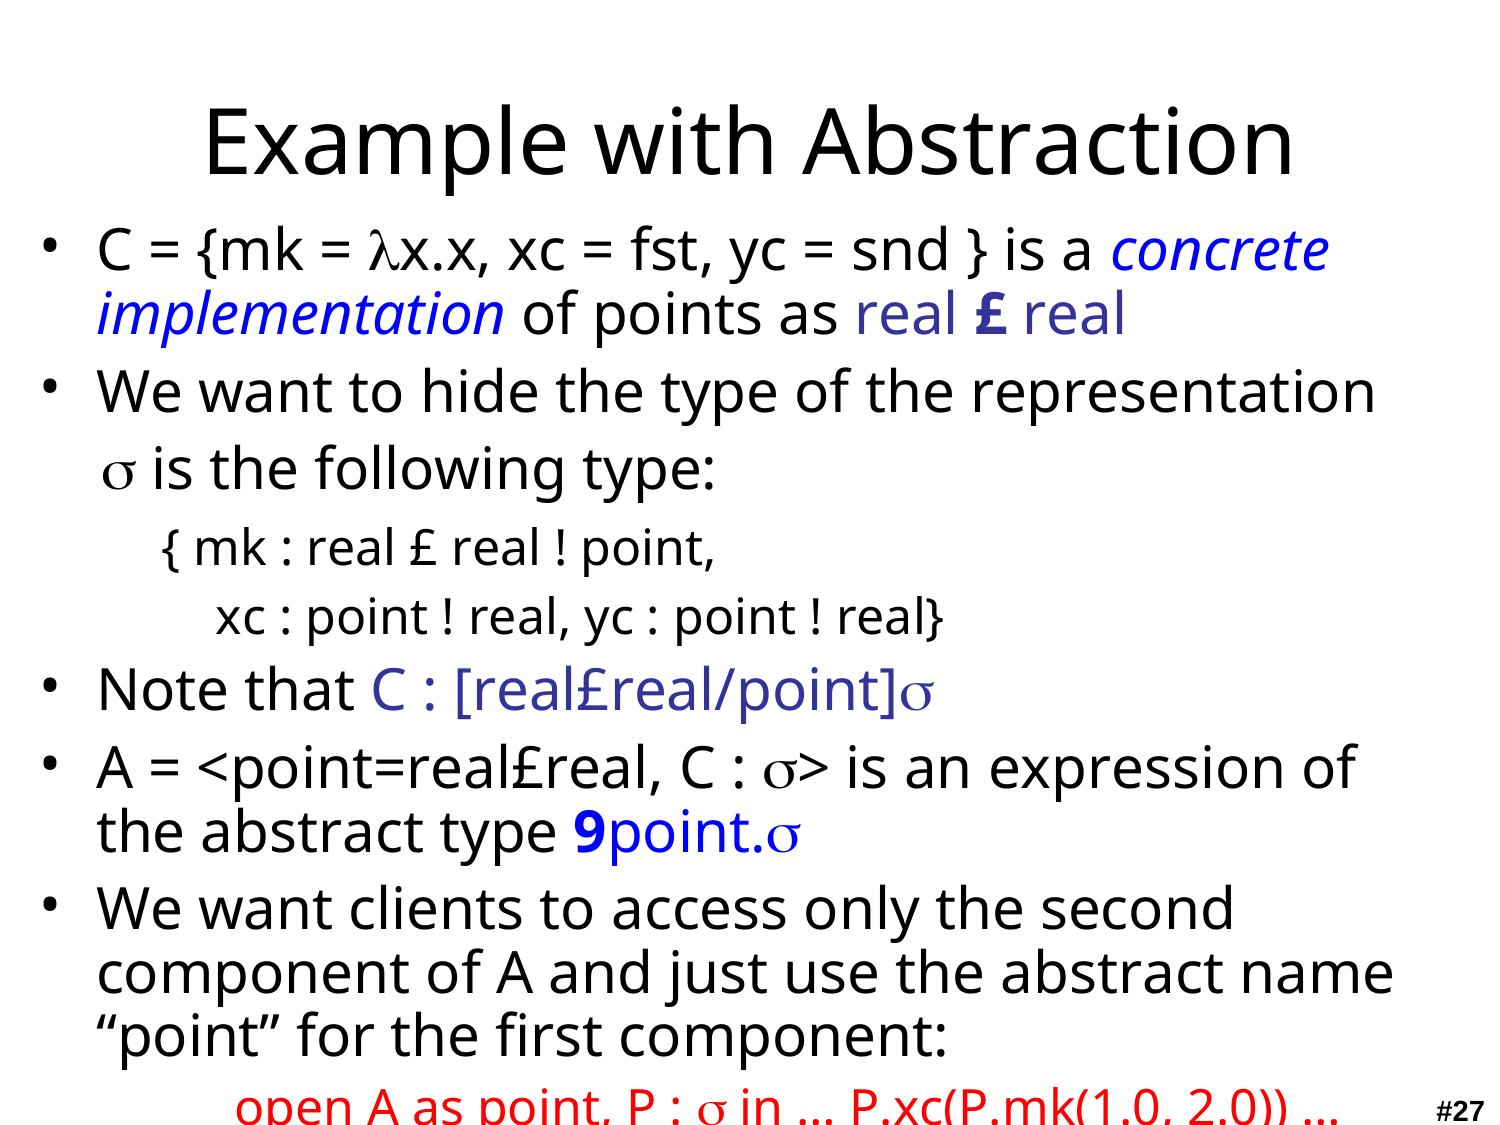

# Example with Abstraction
C = {mk = x.x, xc = fst, yc = snd } is a concrete implementation of points as real £ real
We want to hide the type of the representation
  is the following type:
 { mk : real £ real ! point,
		 xc : point ! real, yc : point ! real}
Note that C : [real£real/point]
A = <point=real£real, C : > is an expression of the abstract type 9point.
We want clients to access only the second component of A and just use the abstract name “point” for the first component:
open A as point, P :  in … P.xc(P.mk(1.0, 2.0)) …
27